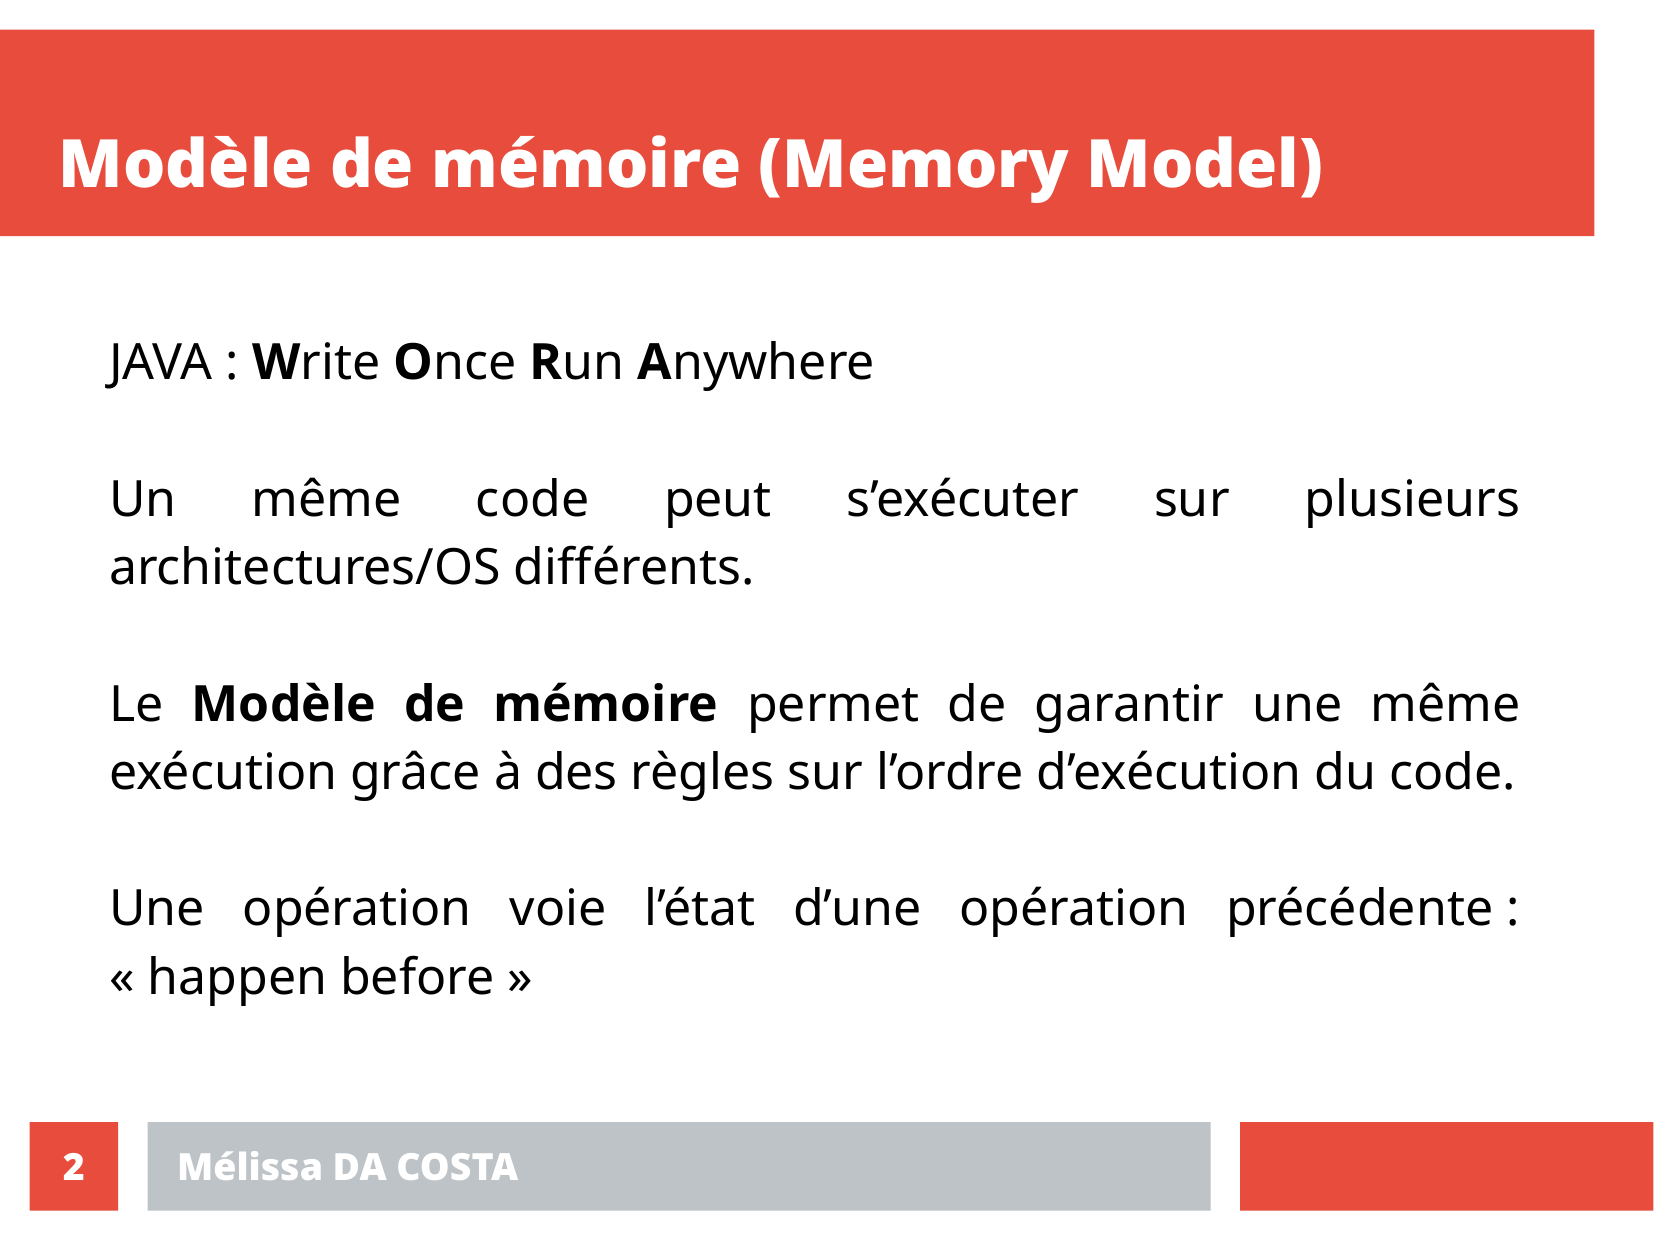

# Modèle de mémoire (Memory Model)
JAVA : Write Once Run Anywhere
Un même code peut s’exécuter sur plusieurs architectures/OS différents.
Le Modèle de mémoire permet de garantir une même exécution grâce à des règles sur l’ordre d’exécution du code.
Une opération voie l’état d’une opération précédente : « happen before »
2
Mélissa DA COSTA